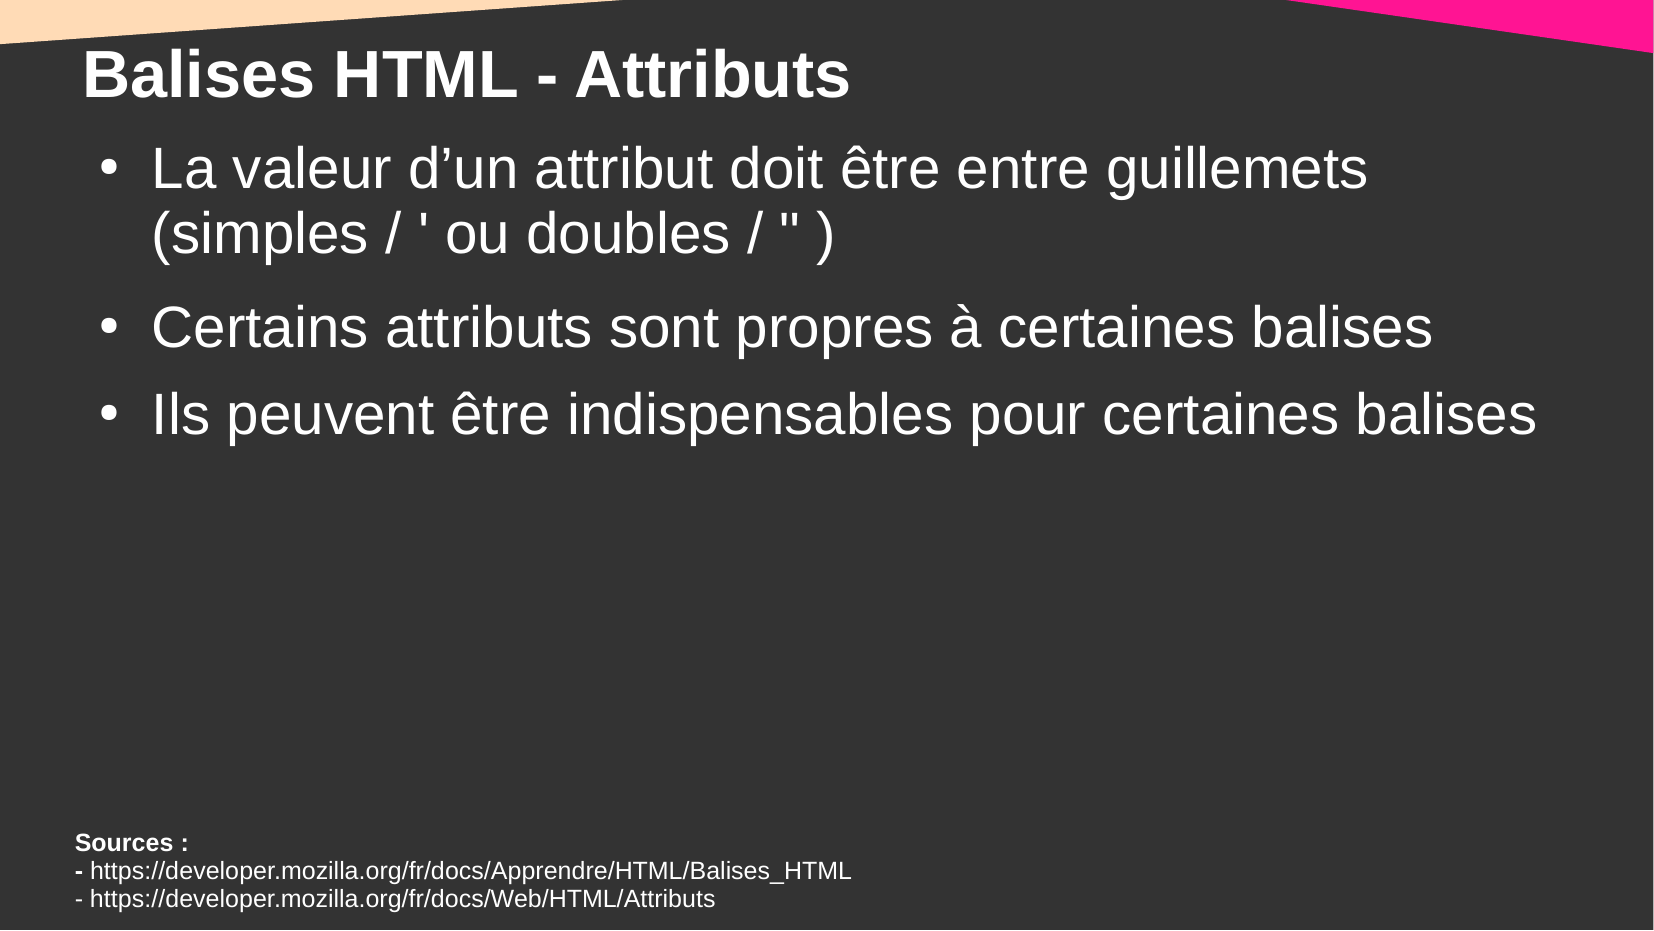

# Balises HTML - Attributs
La valeur d’un attribut doit être entre guillemets
(simples / ' ou doubles / " )
Certains attributs sont propres à certaines balises
Ils peuvent être indispensables pour certaines balises
Sources :
- https://developer.mozilla.org/fr/docs/Apprendre/HTML/Balises_HTML
- https://developer.mozilla.org/fr/docs/Web/HTML/Attributs